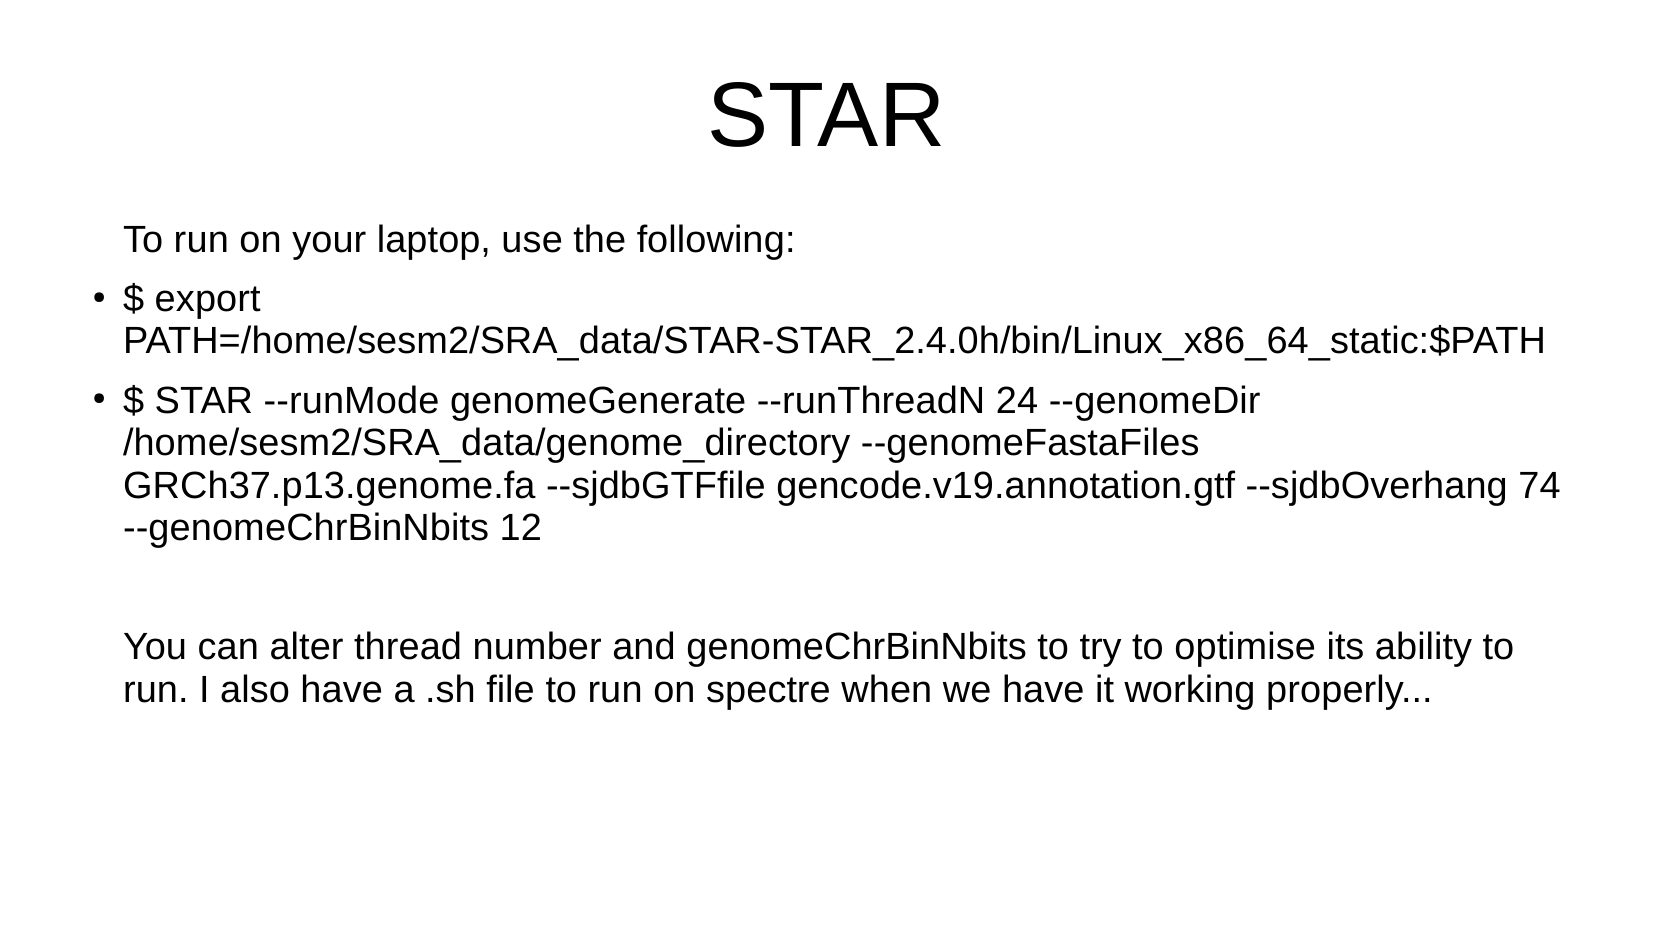

# STAR
To run on your laptop, use the following:
$ export PATH=/home/sesm2/SRA_data/STAR-STAR_2.4.0h/bin/Linux_x86_64_static:$PATH
$ STAR --runMode genomeGenerate --runThreadN 24 --genomeDir /home/sesm2/SRA_data/genome_directory --genomeFastaFiles GRCh37.p13.genome.fa --sjdbGTFfile gencode.v19.annotation.gtf --sjdbOverhang 74 --genomeChrBinNbits 12
You can alter thread number and genomeChrBinNbits to try to optimise its ability to run. I also have a .sh file to run on spectre when we have it working properly...